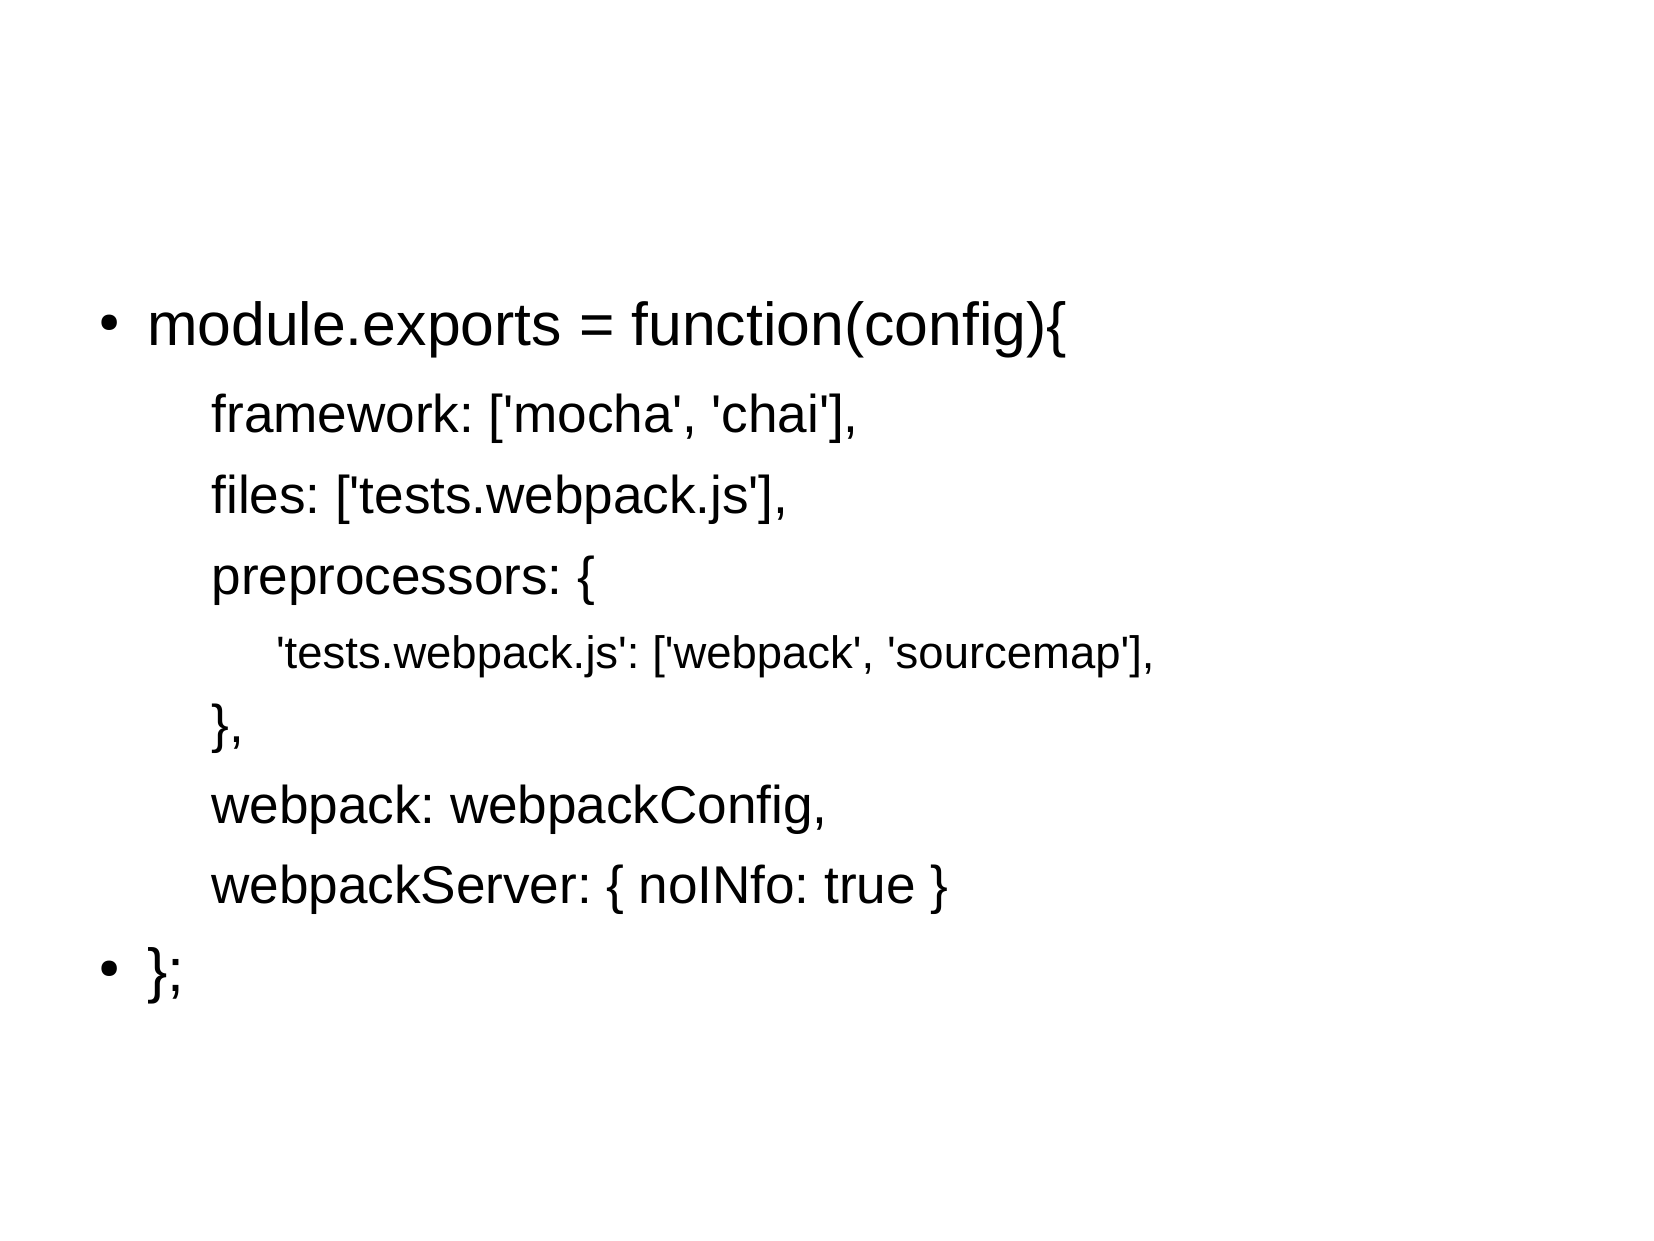

#
module.exports = function(config){
framework: ['mocha', 'chai'],
files: ['tests.webpack.js'],
preprocessors: {
'tests.webpack.js': ['webpack', 'sourcemap'],
},
webpack: webpackConfig,
webpackServer: { noINfo: true }
};